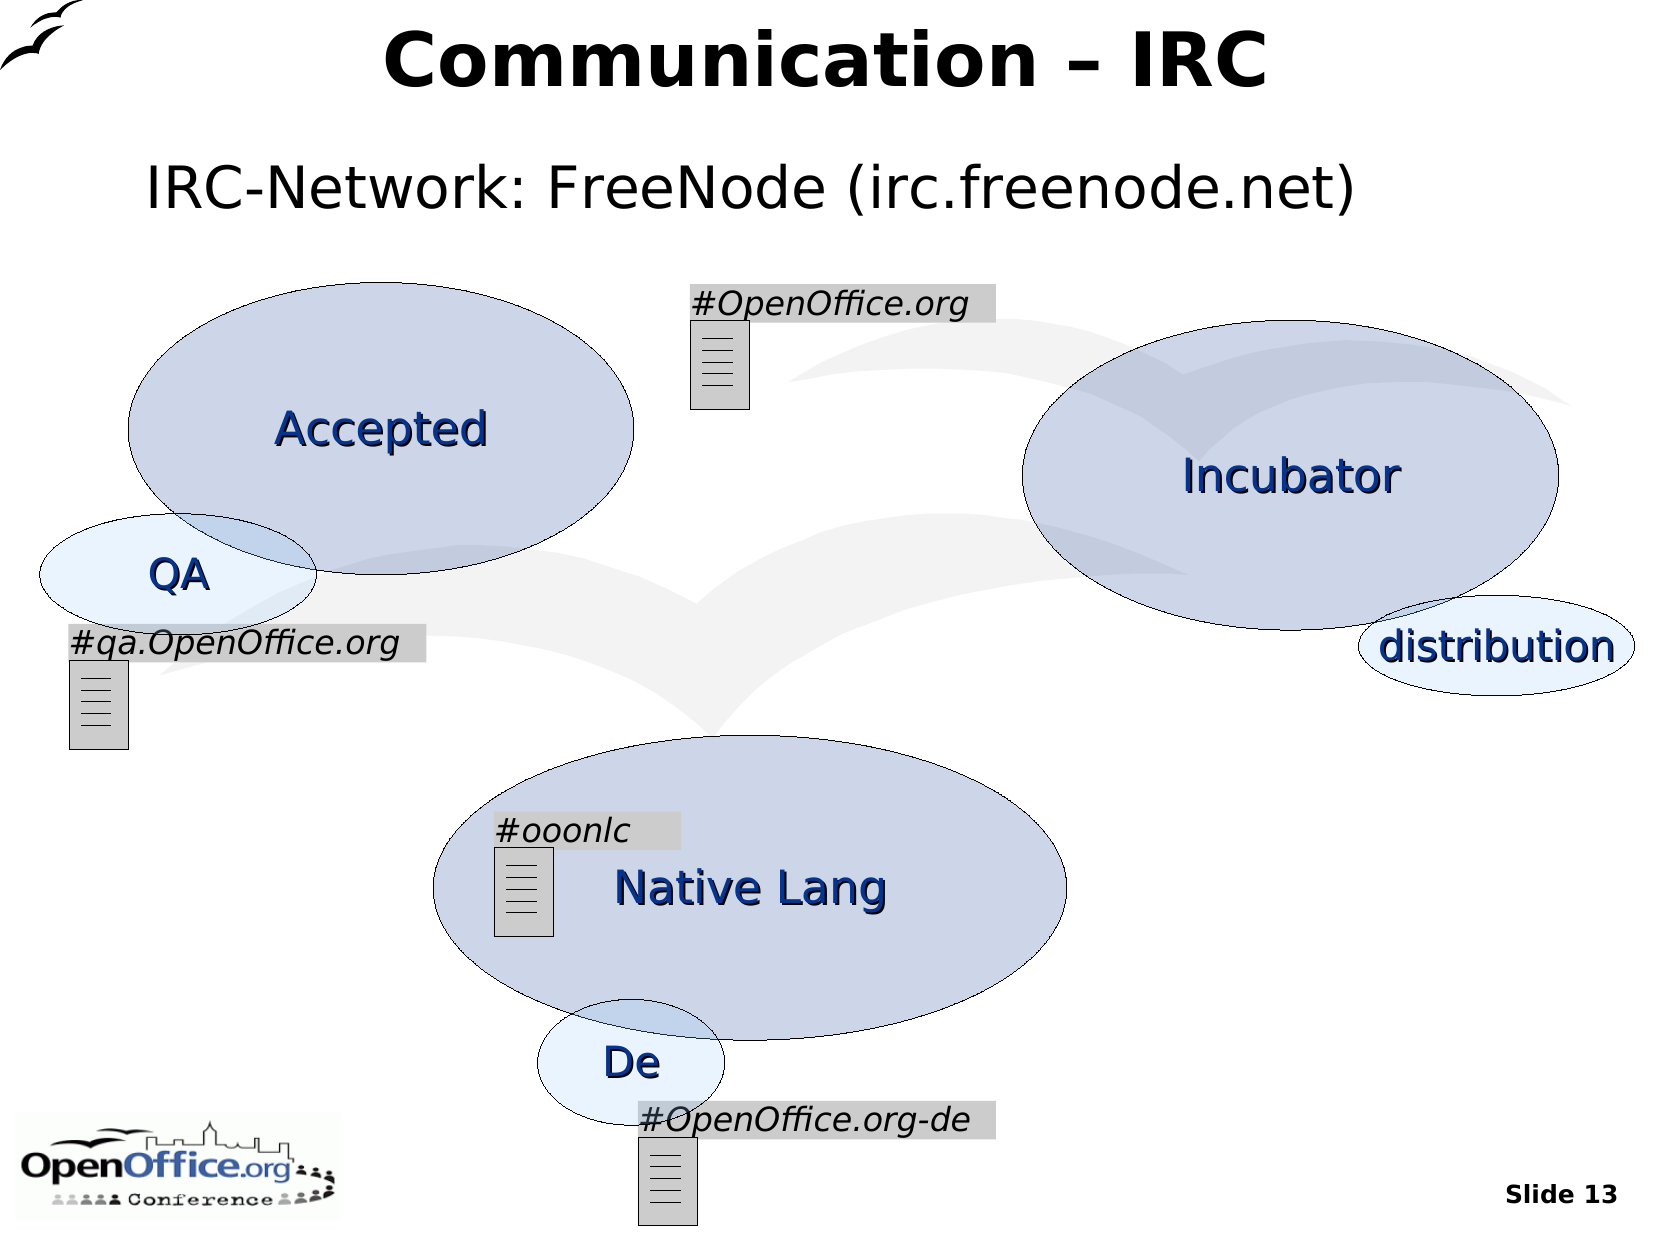

# Communication – IRC
IRC-Network: FreeNode (irc.freenode.net)
Accepted
Incubator
Native Lang
#OpenOffice.org
QA
distribution
#qa.OpenOffice.org
#ooonlc
De
#OpenOffice.org-de